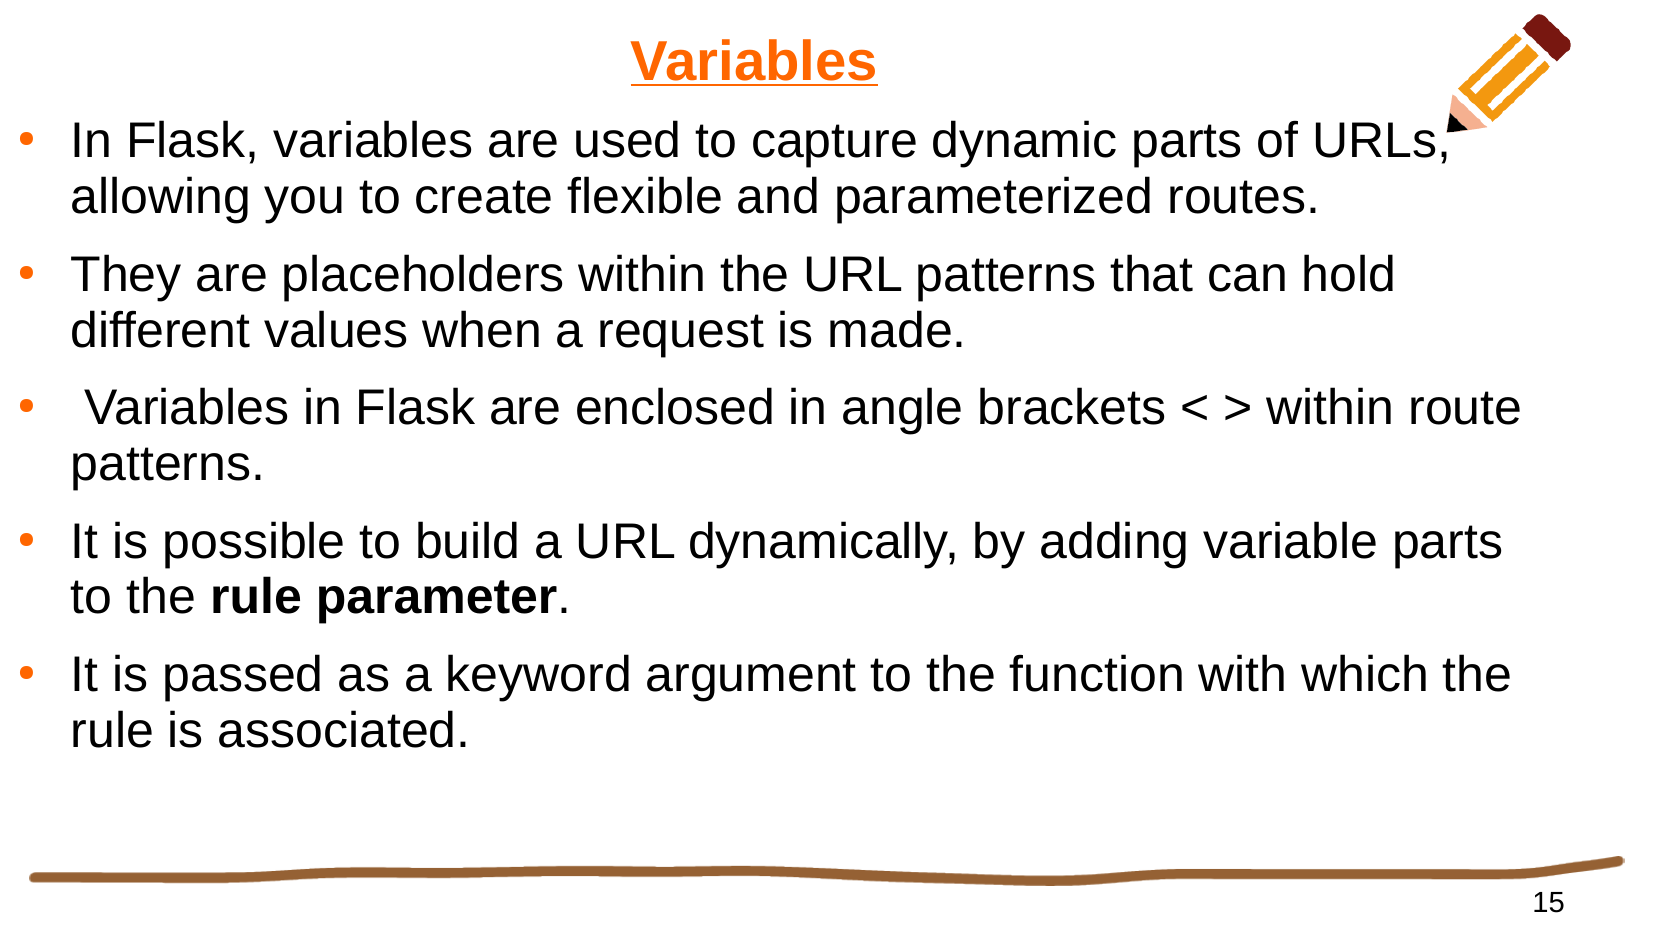

# Variables
In Flask, variables are used to capture dynamic parts of URLs, allowing you to create flexible and parameterized routes.
They are placeholders within the URL patterns that can hold different values when a request is made.
 Variables in Flask are enclosed in angle brackets < > within route patterns.
It is possible to build a URL dynamically, by adding variable parts to the rule parameter.
It is passed as a keyword argument to the function with which the rule is associated.
15